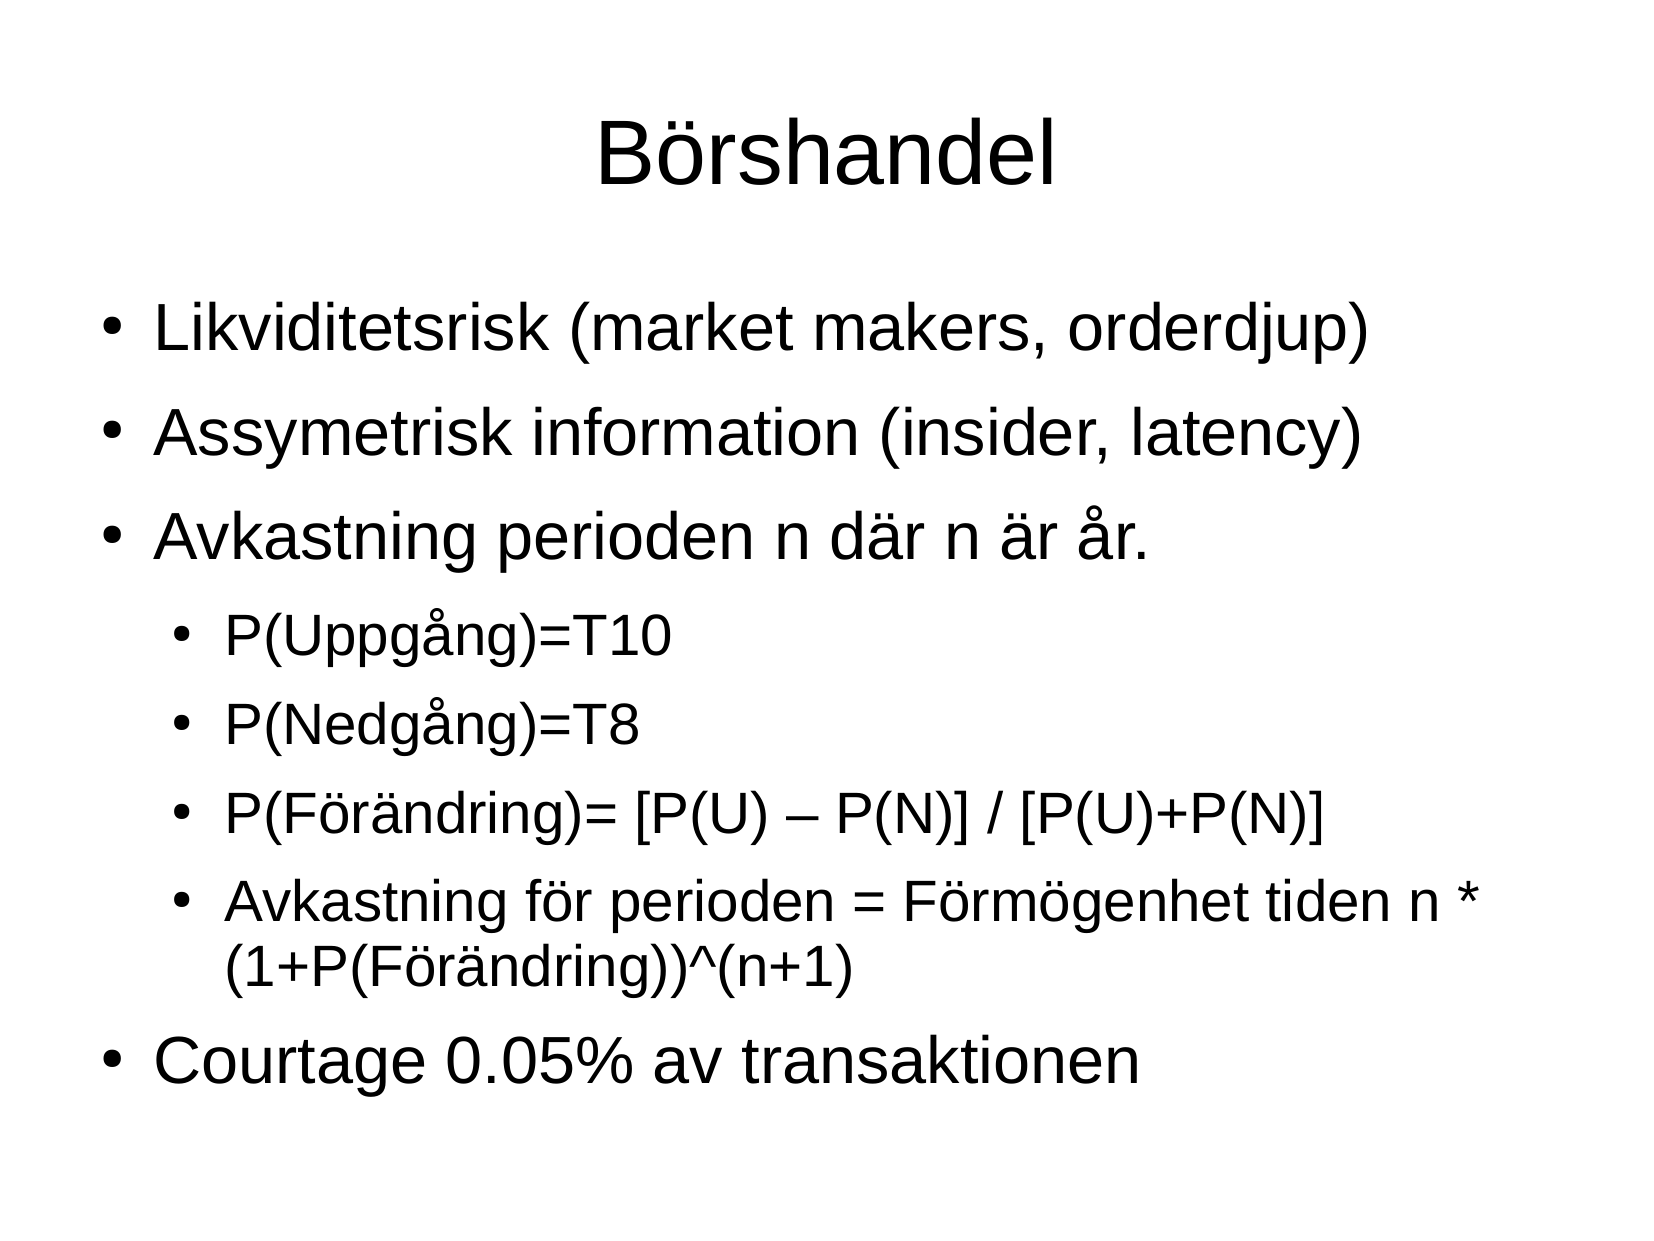

# Börshandel
Likviditetsrisk (market makers, orderdjup)
Assymetrisk information (insider, latency)
Avkastning perioden n där n är år.
P(Uppgång)=T10
P(Nedgång)=T8
P(Förändring)= [P(U) – P(N)] / [P(U)+P(N)]
Avkastning för perioden = Förmögenhet tiden n * (1+P(Förändring))^(n+1)
Courtage 0.05% av transaktionen